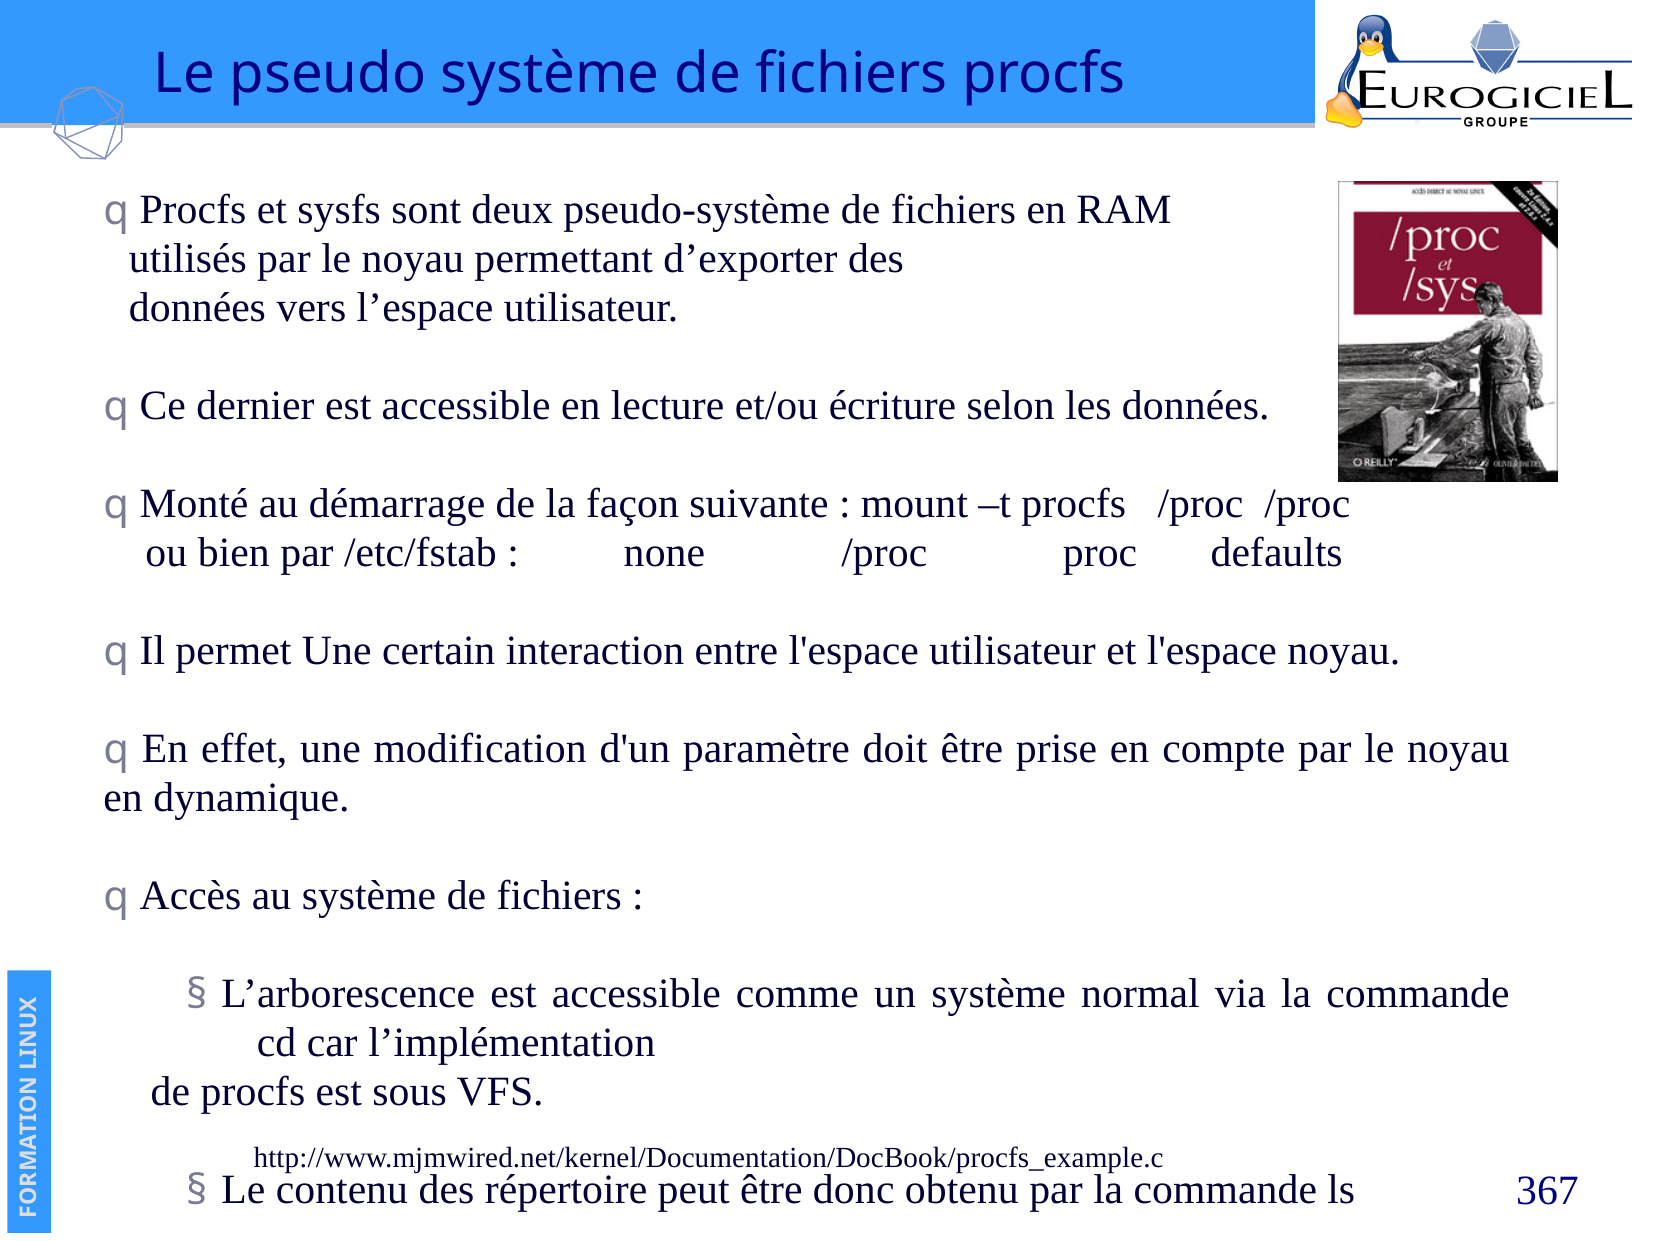

# Le pseudo système de fichiers procfs
 Procfs et sysfs sont deux pseudo-système de fichiers en RAM
utilisés par le noyau permettant d’exporter des
données vers l’espace utilisateur.
 Ce dernier est accessible en lecture et/ou écriture selon les données.
 Monté au démarrage de la façon suivante : mount –t procfs /proc /proc
 ou bien par /etc/fstab : none		/proc		proc	defaults
 Il permet Une certain interaction entre l'espace utilisateur et l'espace noyau.
 En effet, une modification d'un paramètre doit être prise en compte par le noyau en dynamique.
 Accès au système de fichiers :
L’arborescence est accessible comme un système normal via la commande cd car l’implémentation
de procfs est sous VFS.
Le contenu des répertoire peut être donc obtenu par la commande ls
Pour obtenur le contenu d’une entrée : cat /proc/<entrée>
Pour changer la valeur d’une entrée : echo /proc/<entrée>
http://www.mjmwired.net/kernel/Documentation/DocBook/procfs_example.c